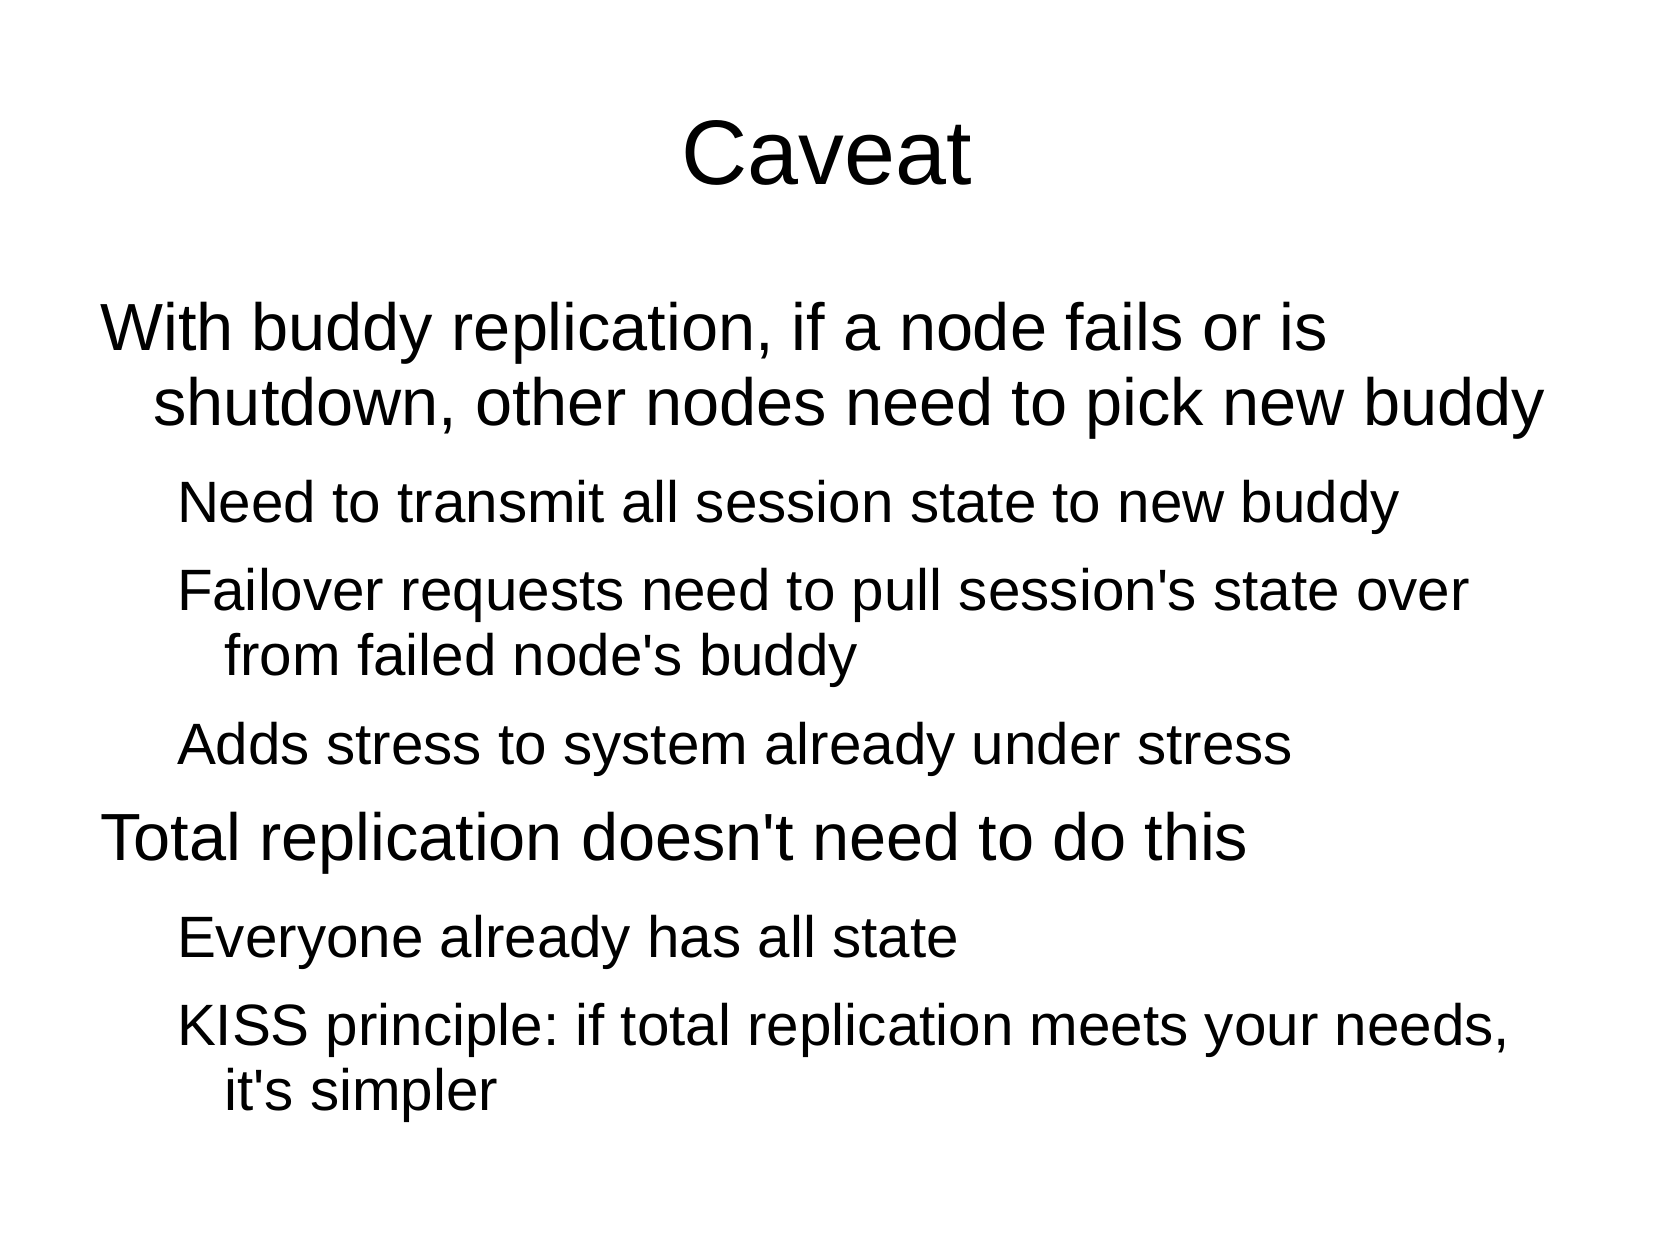

# Caveat
With buddy replication, if a node fails or is shutdown, other nodes need to pick new buddy
Need to transmit all session state to new buddy
Failover requests need to pull session's state over from failed node's buddy
Adds stress to system already under stress
Total replication doesn't need to do this
Everyone already has all state
KISS principle: if total replication meets your needs, it's simpler